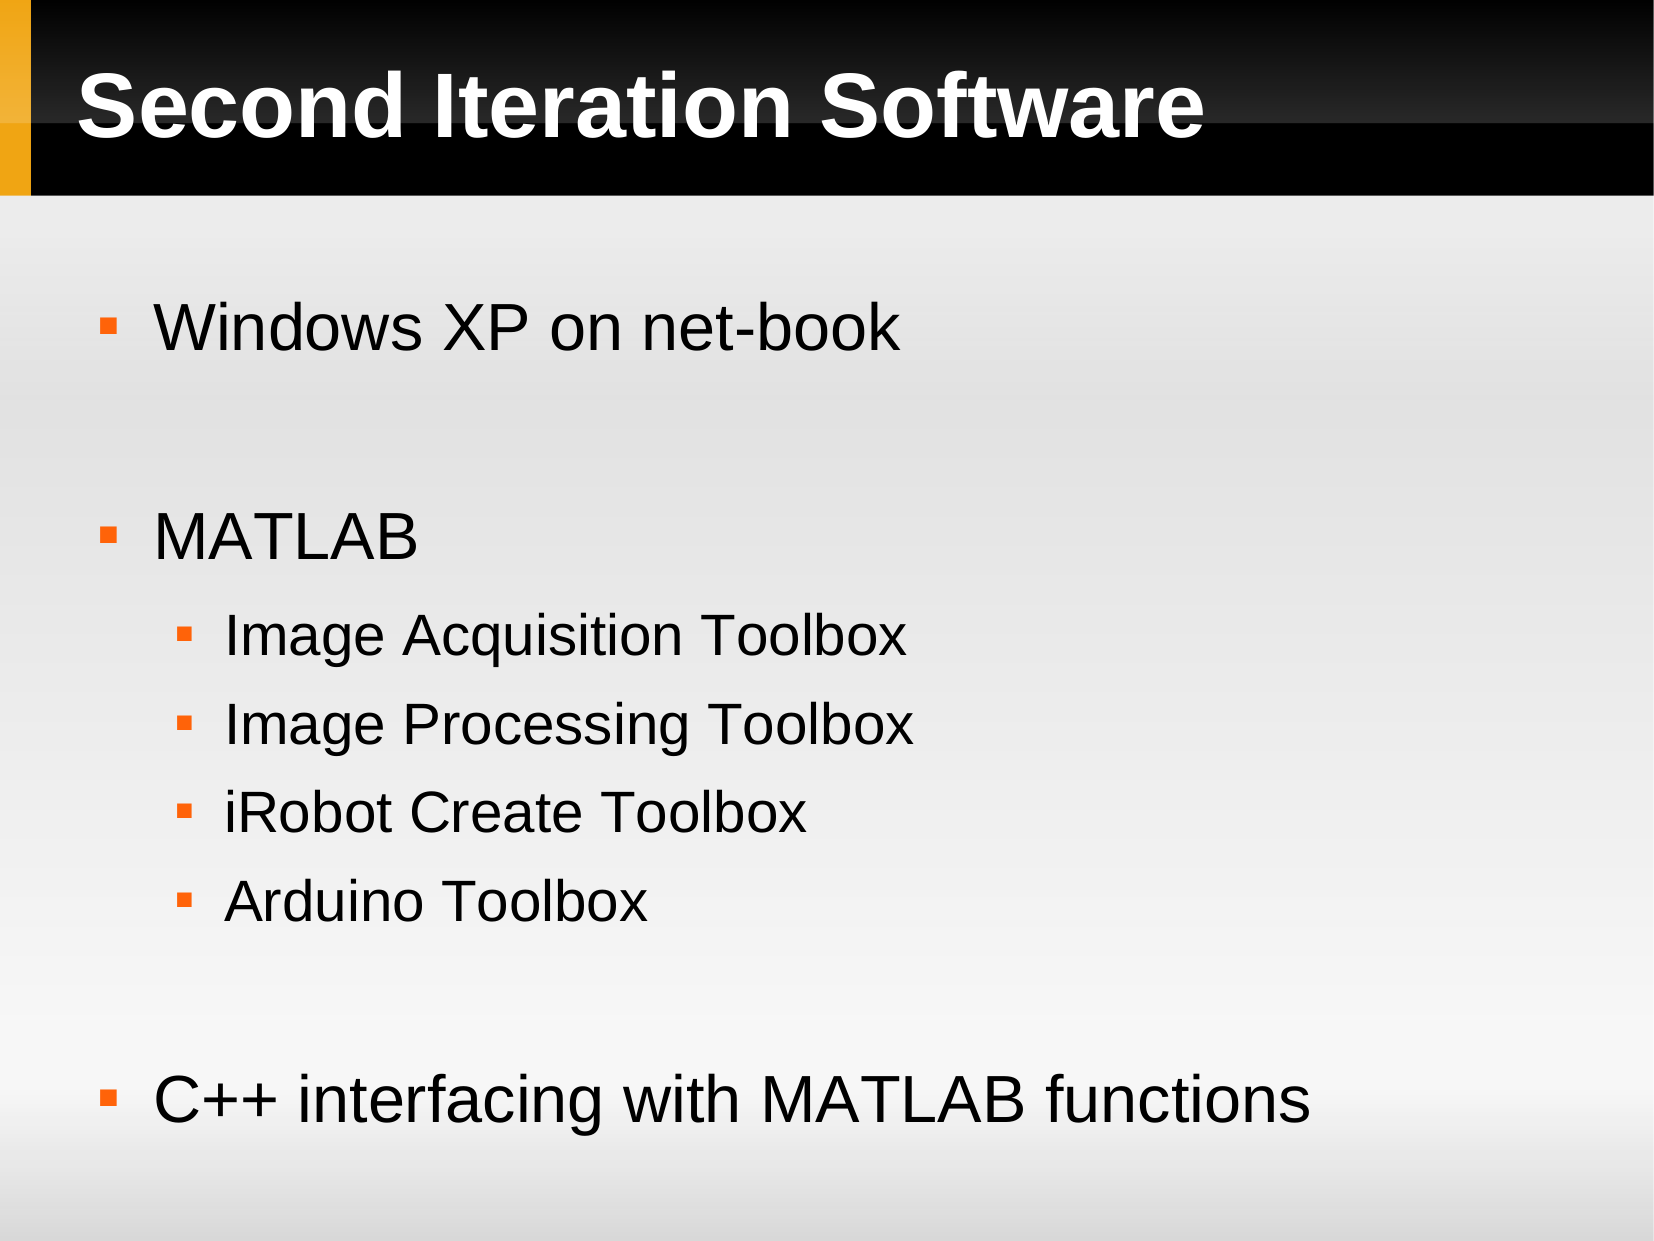

# Second Iteration Software
Windows XP on net-book
MATLAB
Image Acquisition Toolbox
Image Processing Toolbox
iRobot Create Toolbox
Arduino Toolbox
C++ interfacing with MATLAB functions